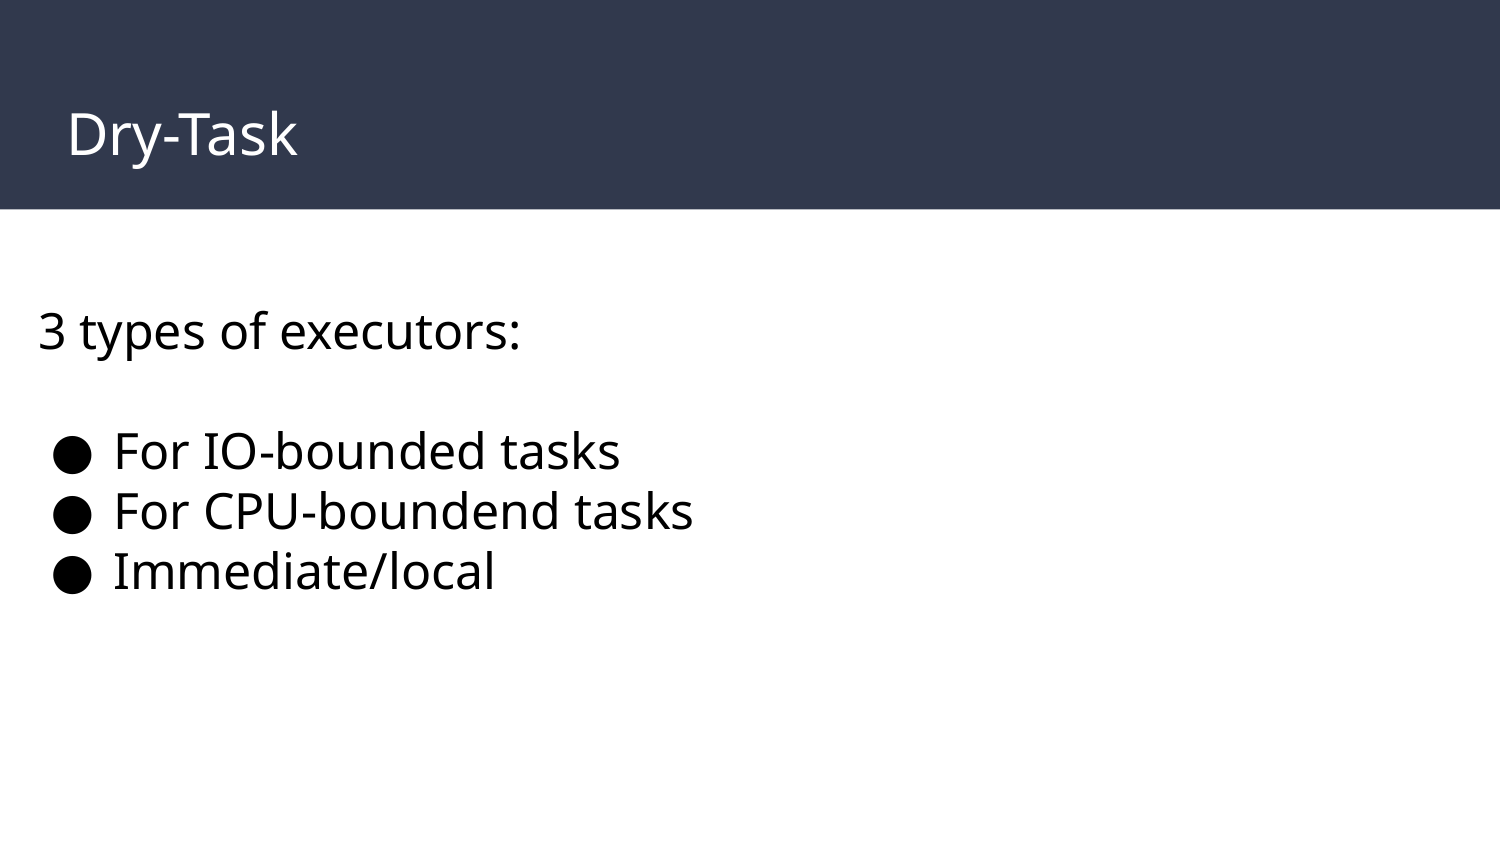

# Dry-Task
3 types of executors:
For IO-bounded tasks
For CPU-boundend tasks
Immediate/local